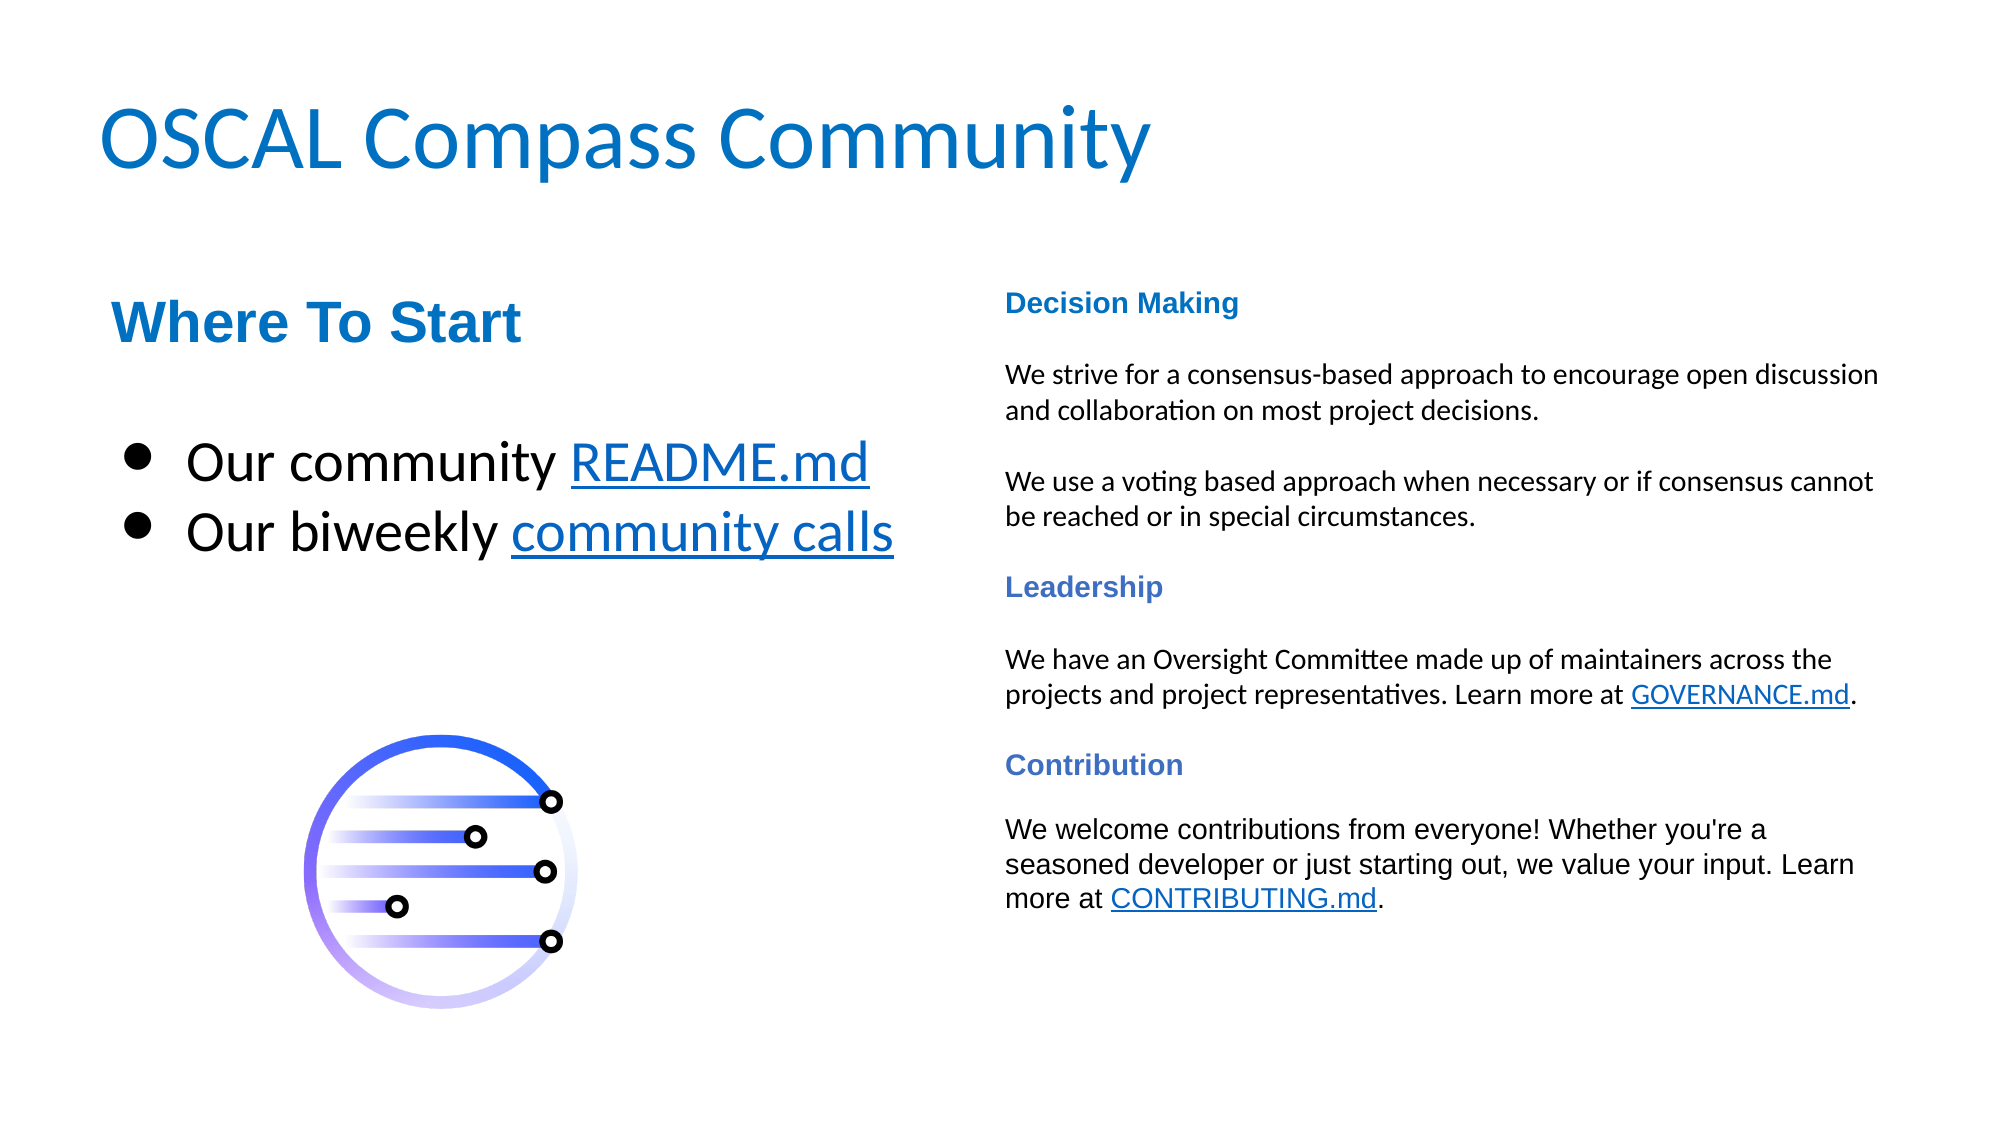

# OSCAL Compass Community
Where To Start
Our community README.md
Our biweekly community calls
Decision Making
We strive for a consensus-based approach to encourage open discussion and collaboration on most project decisions.
We use a voting based approach when necessary or if consensus cannot be reached or in special circumstances.
Leadership
We have an Oversight Committee made up of maintainers across the projects and project representatives. Learn more at GOVERNANCE.md.
Contribution
We welcome contributions from everyone! Whether you're a seasoned developer or just starting out, we value your input. Learn more at CONTRIBUTING.md.